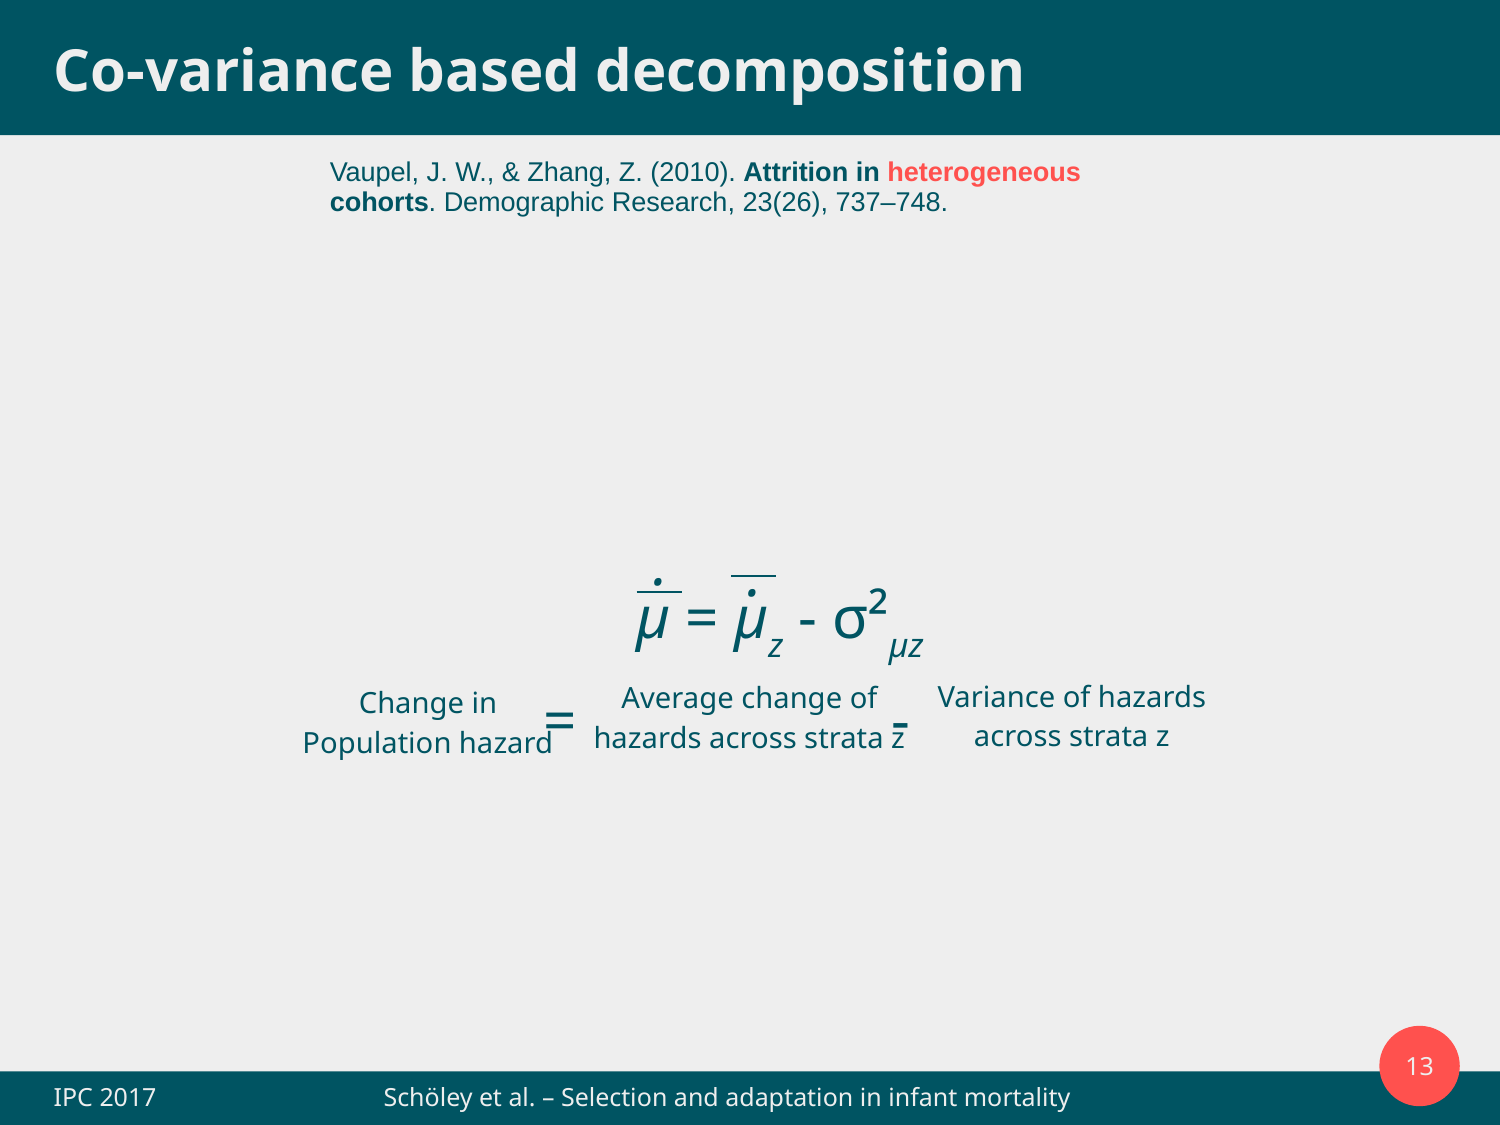

# Co-variance based decomposition
Vaupel, J. W., & Zhang, Z. (2010). Attrition in heterogeneous cohorts. Demographic Research, 23(26), 737–748.
.
.
µ = µz - σ²μz
Variance of hazards
across strata z
Average change of
hazards across strata z
=
-
Change in
Population hazard
13
IPC 2017
Schöley et al. – Selection and adaptation in infant mortality